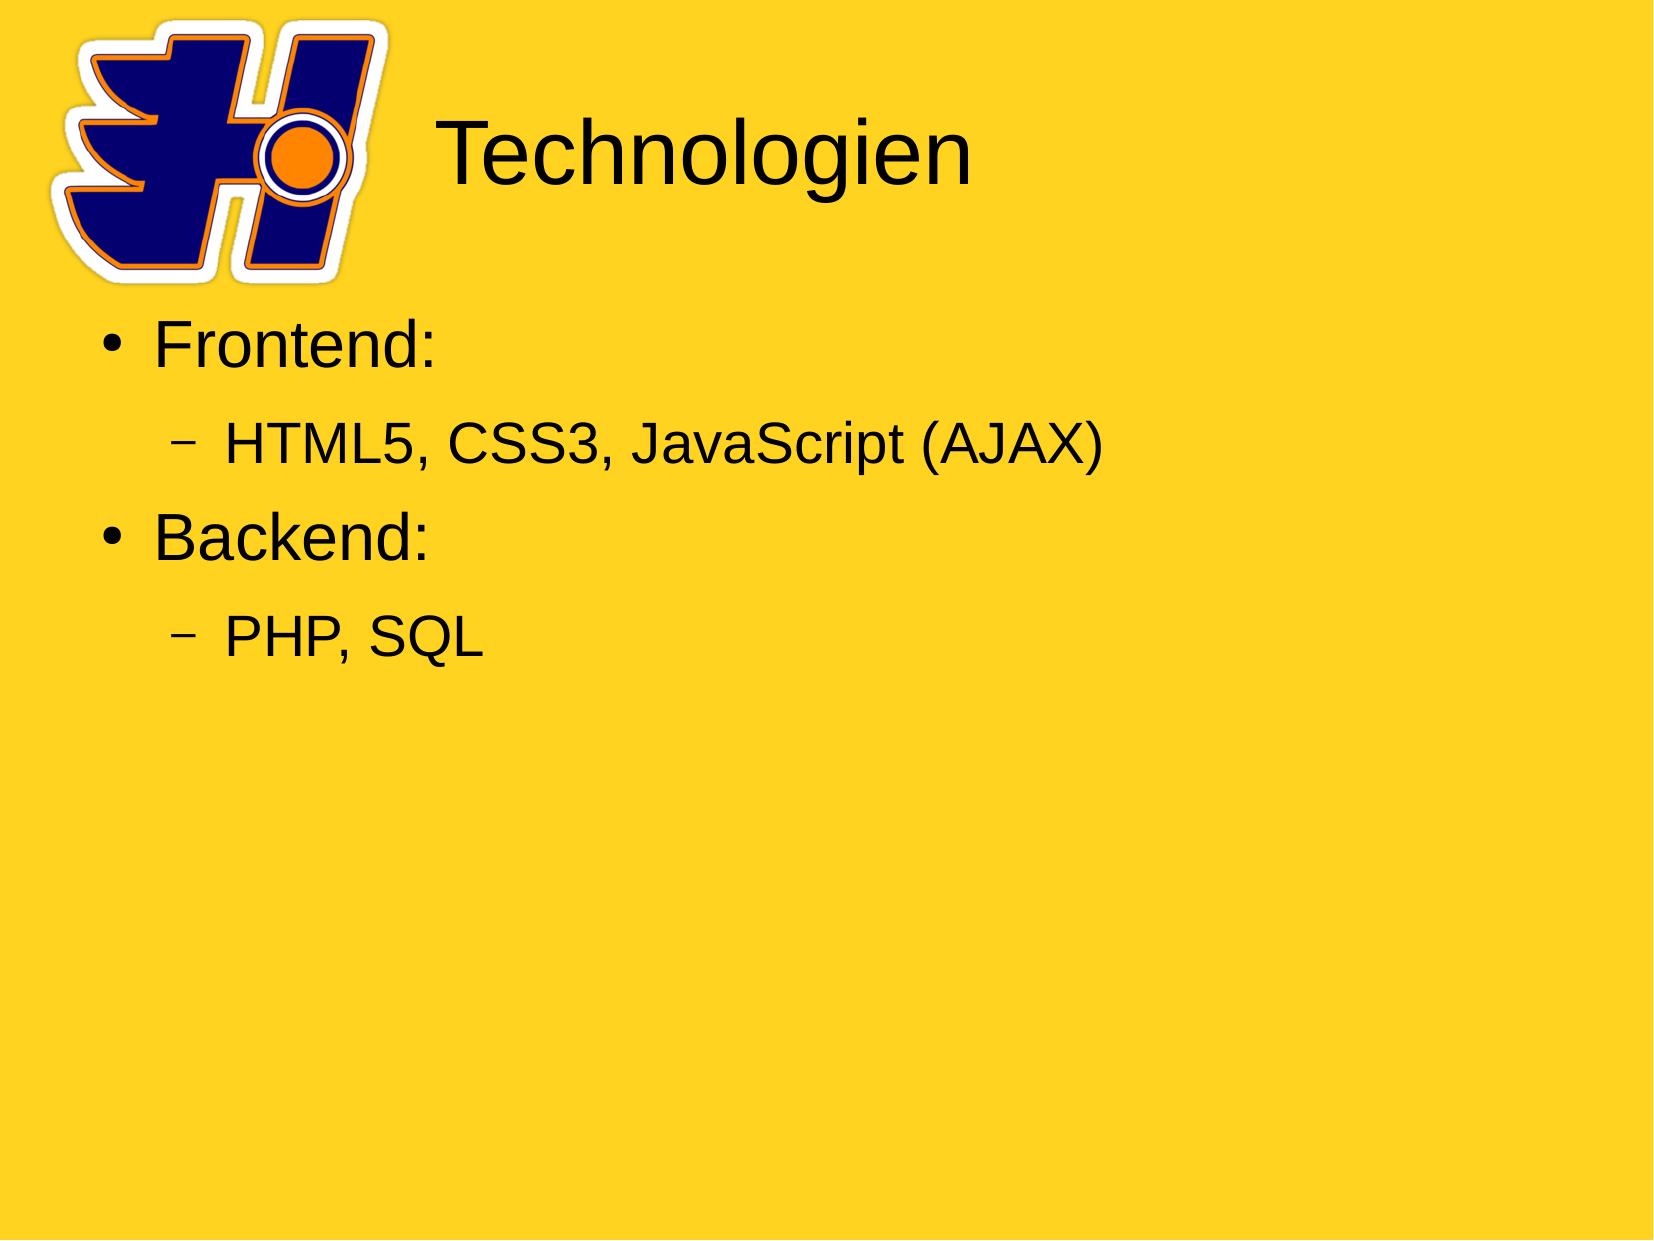

# Technologien
Frontend:
HTML5, CSS3, JavaScript (AJAX)
Backend:
PHP, SQL